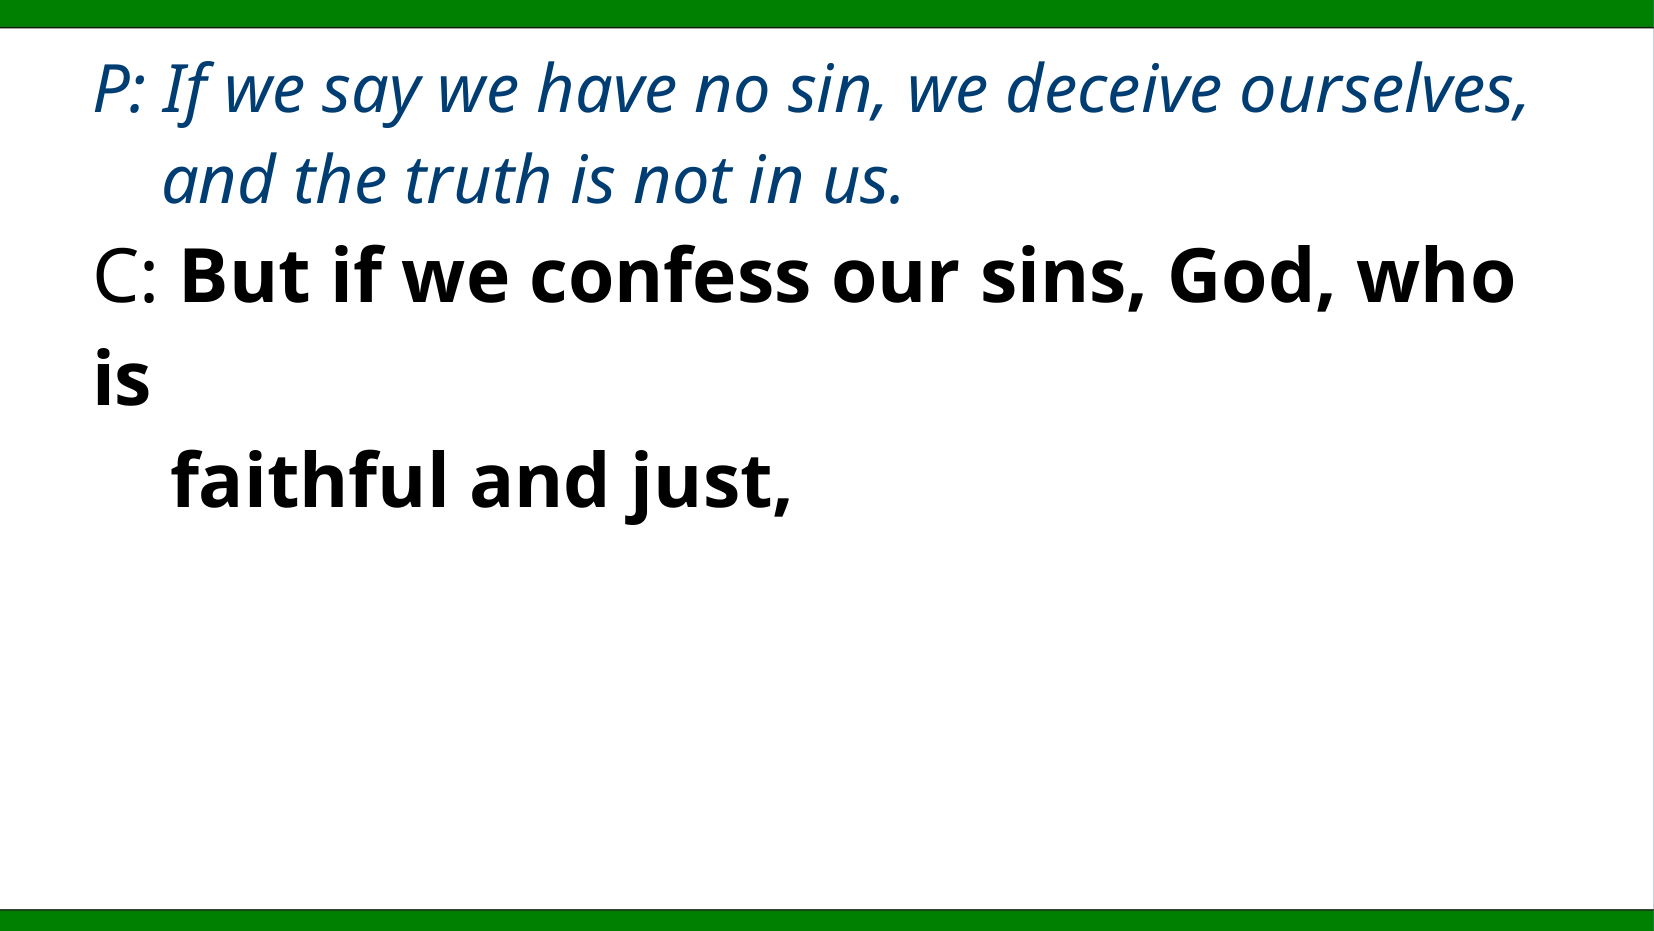

P: If we say we have no sin, we deceive ourselves,
 and the truth is not in us.
C: But if we confess our sins, God, who is
 faithful and just,